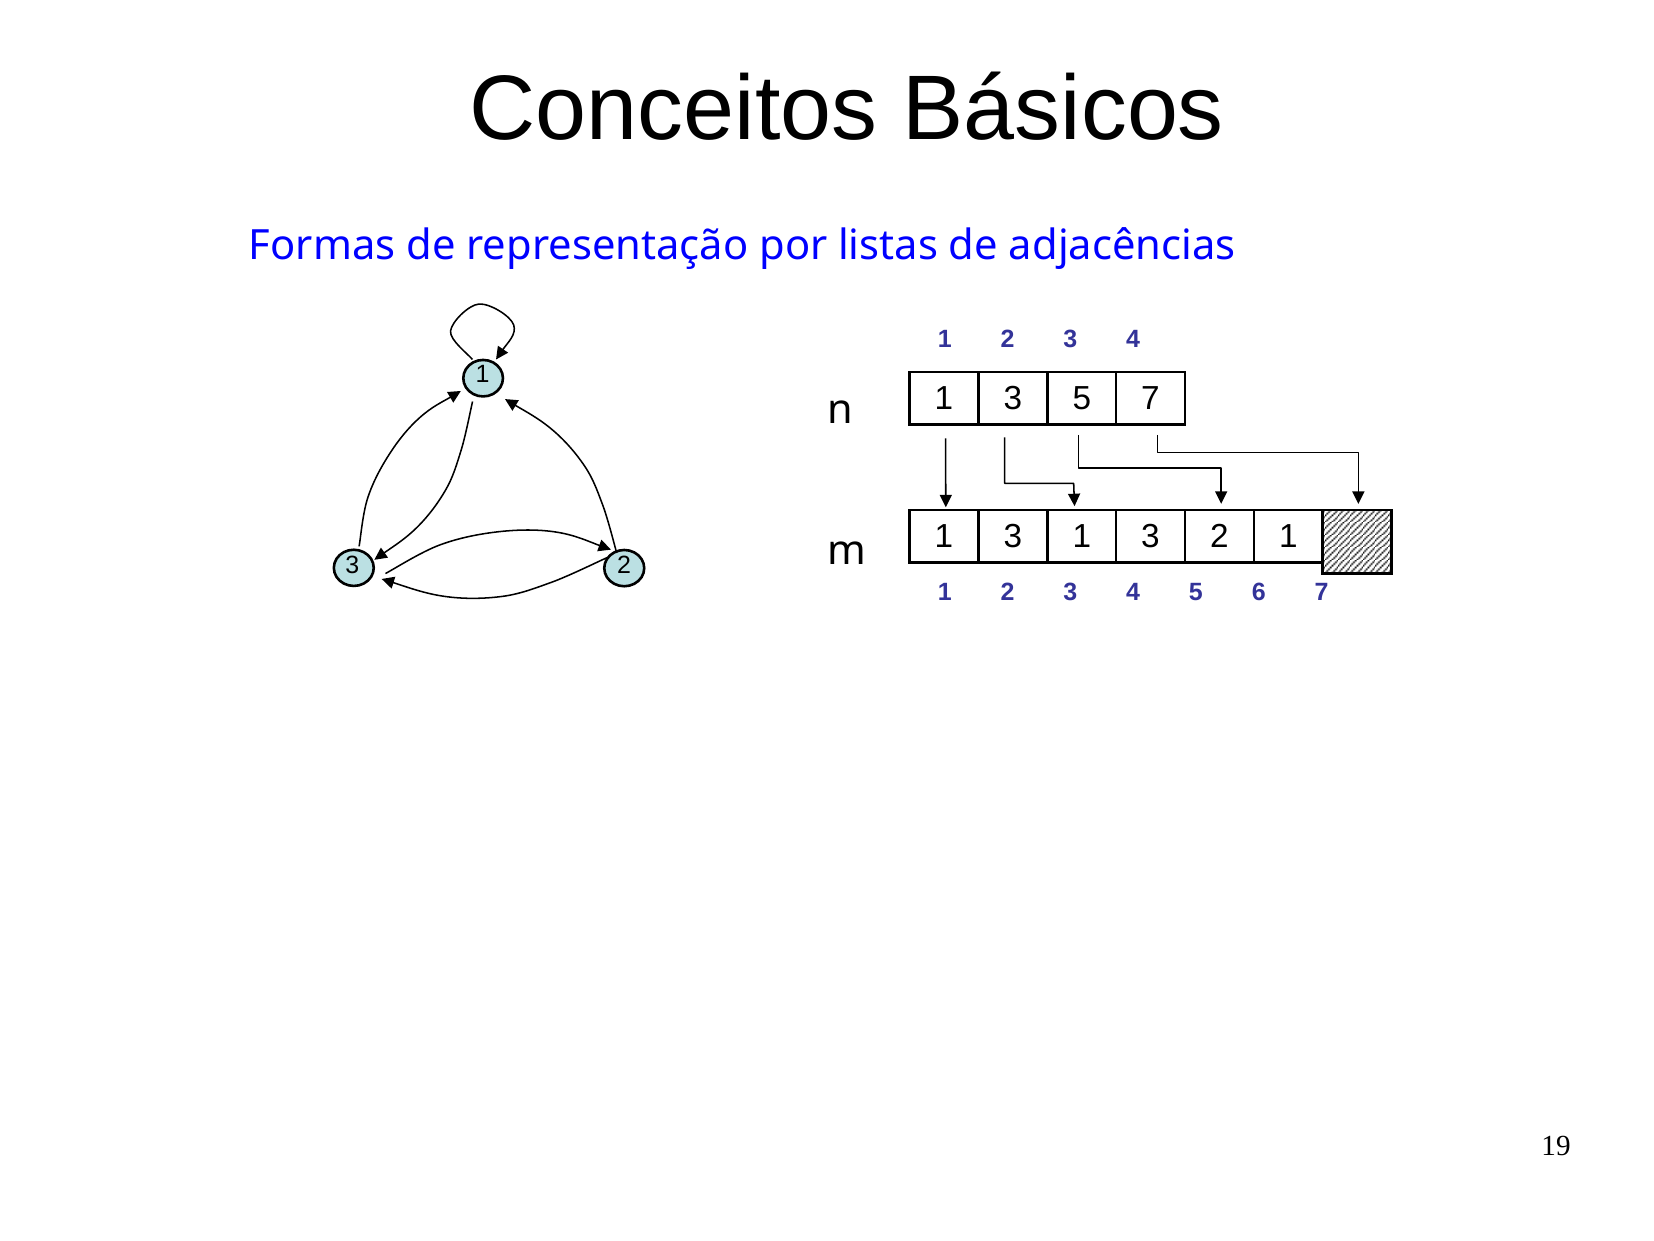

# Conceitos Básicos
Formas de representação por listas de adjacências
1
3
2
1 2 3 4
1
3
5
7
n
1
3
1
3
2
1
m
1 2 3 4 5 6 7
19